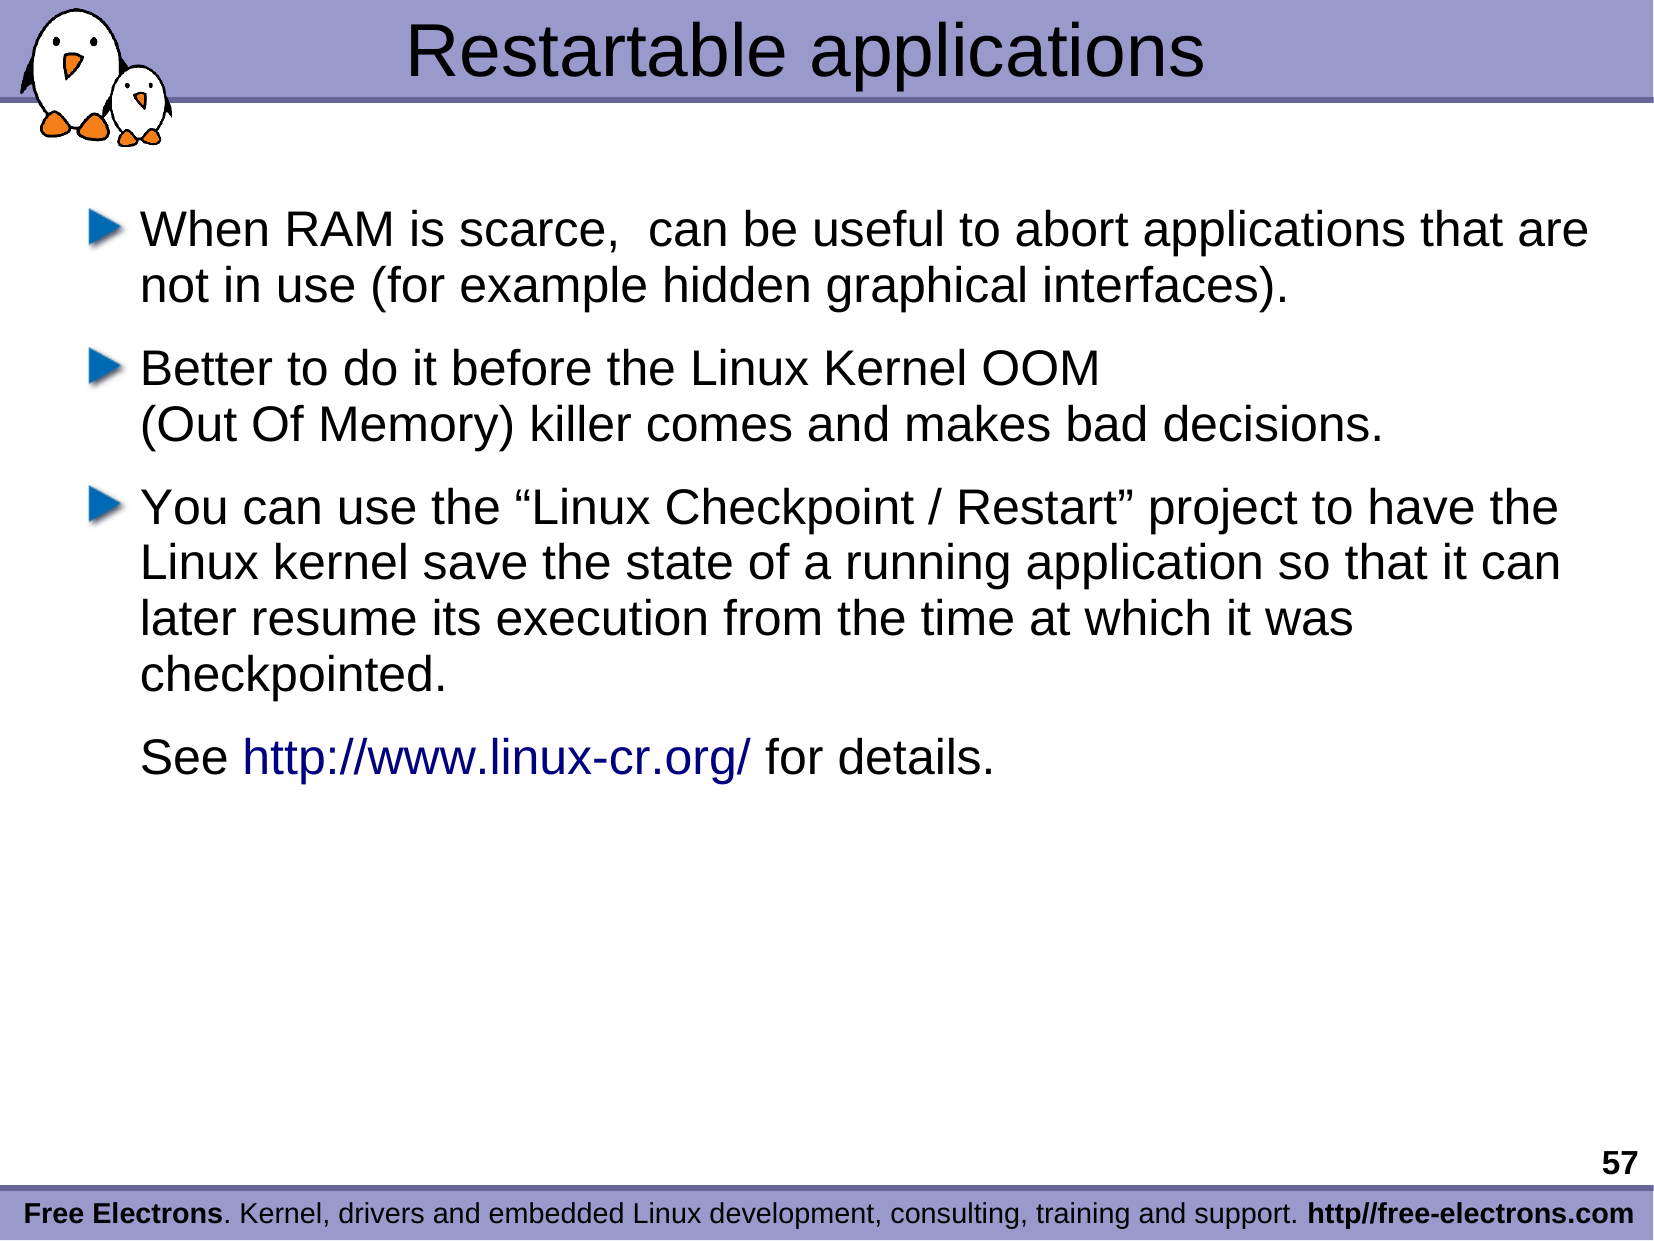

# Restartable applications
When RAM is scarce, can be useful to abort applications that are not in use (for example hidden graphical interfaces).
Better to do it before the Linux Kernel OOM
(Out Of Memory) killer comes and makes bad decisions.
You can use the “Linux Checkpoint / Restart” project to have the Linux kernel save the state of a running application so that it can later resume its execution from the time at which it was checkpointed.
See http://www.linux-cr.org/ for details.